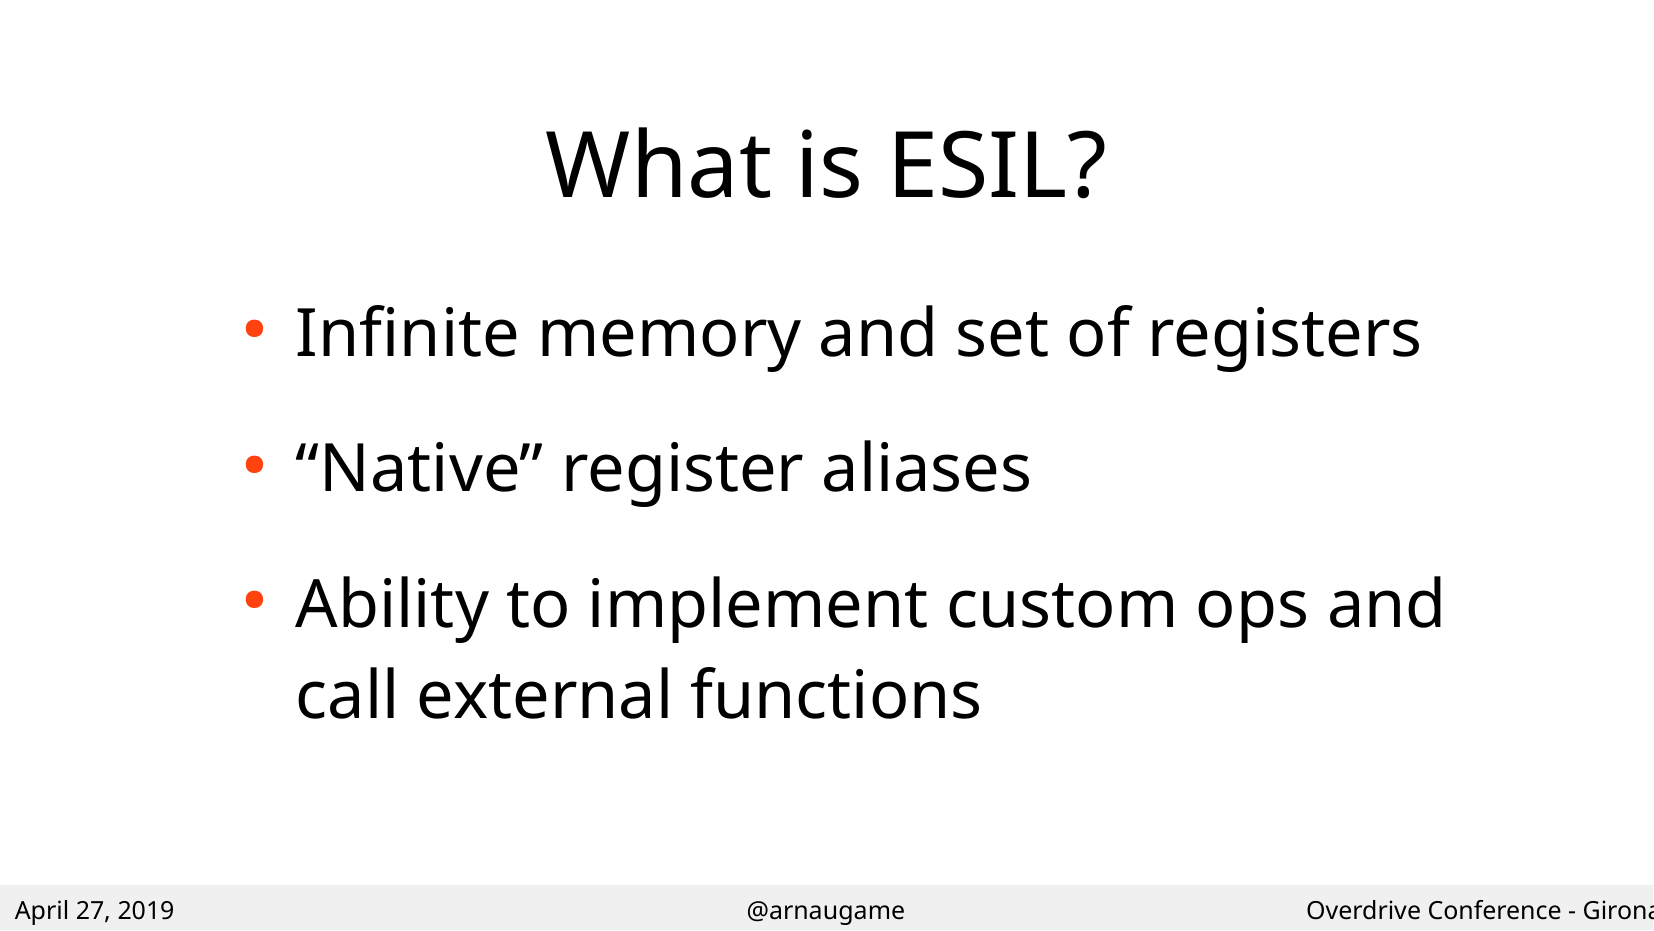

# What is ESIL?
Infinite memory and set of registers
“Native” register aliases
Ability to implement custom ops and call external functions
April 27, 2019
@arnaugamez
Overdrive Conference - Girona